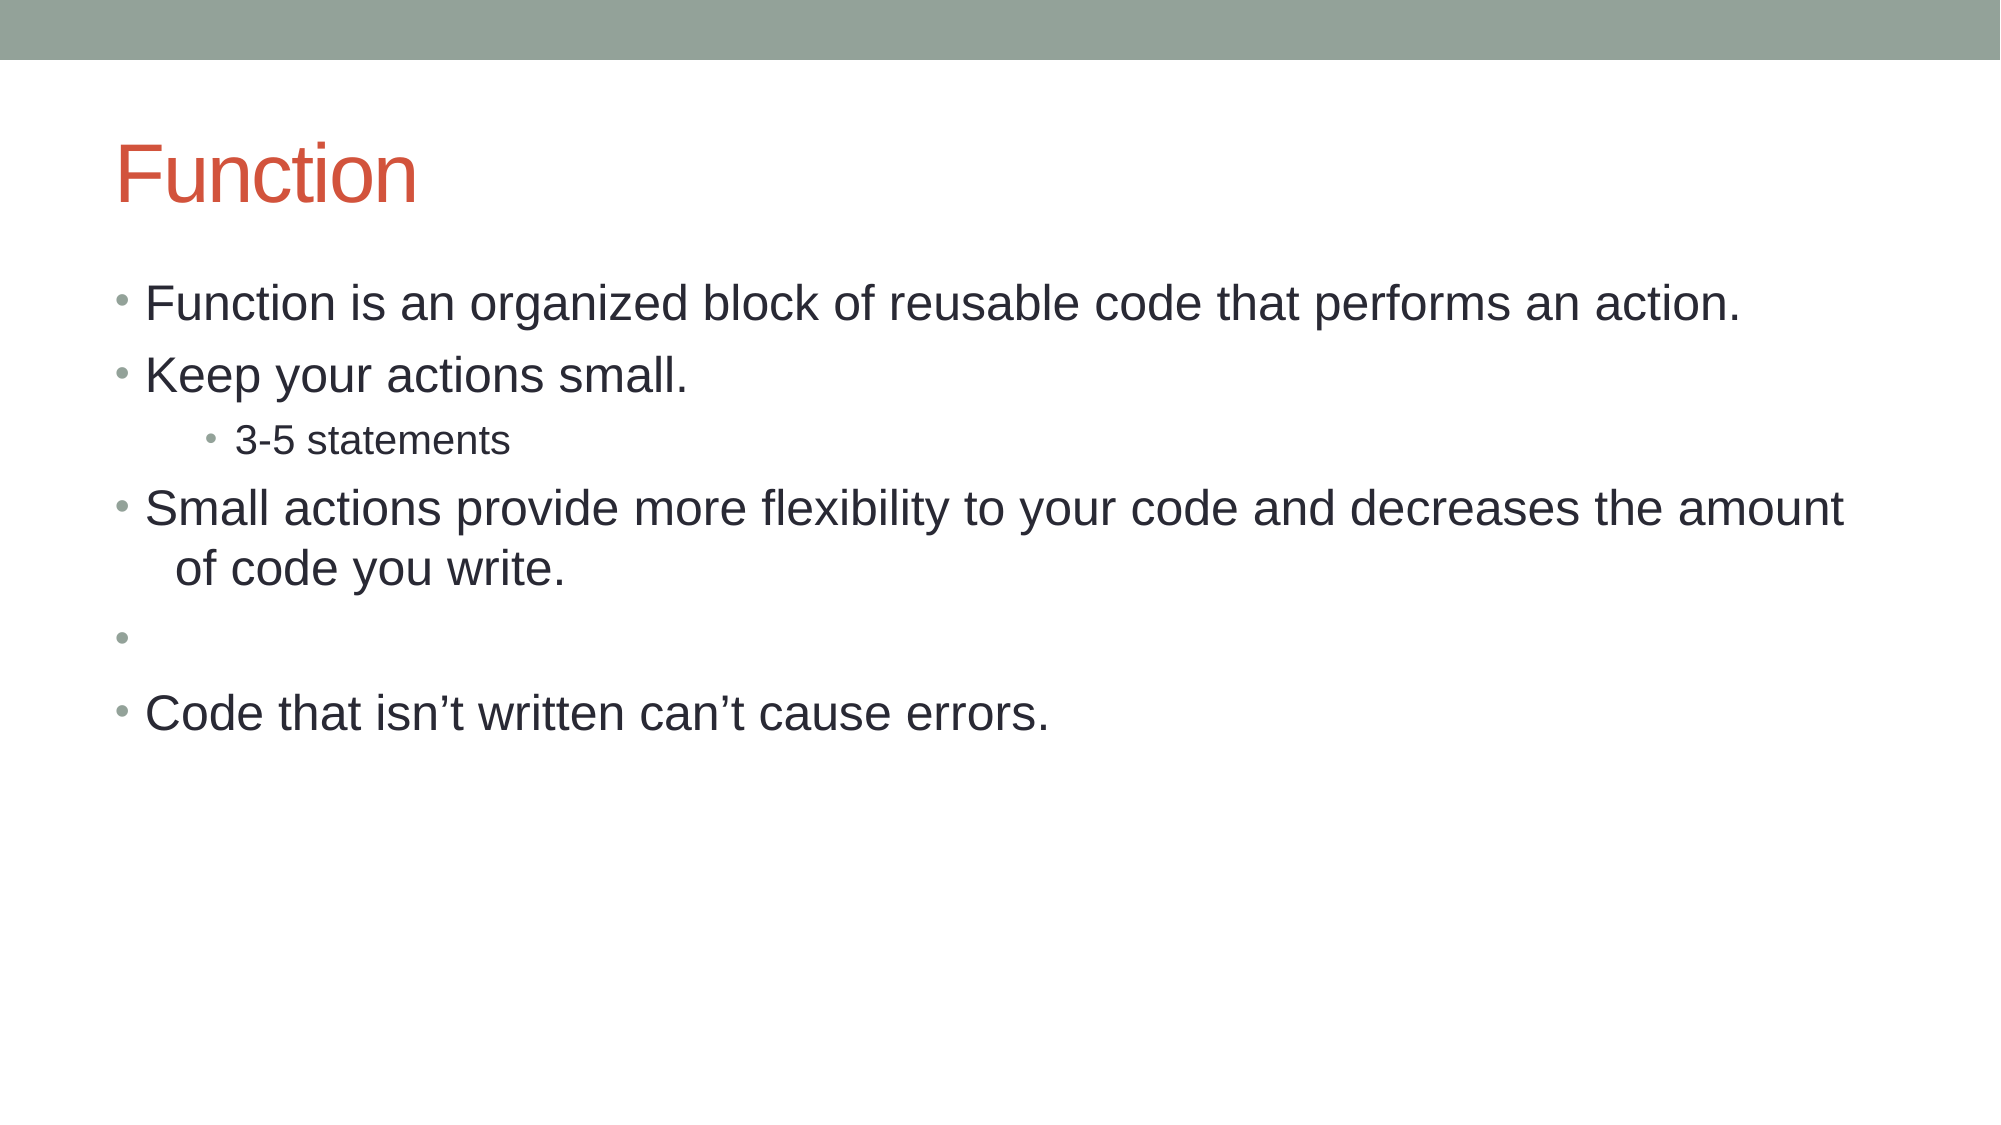

# Function
Function is an organized block of reusable code that performs an action.
Keep your actions small.
3-5 statements
Small actions provide more flexibility to your code and decreases the amount of code you write.
Code that isn’t written can’t cause errors.